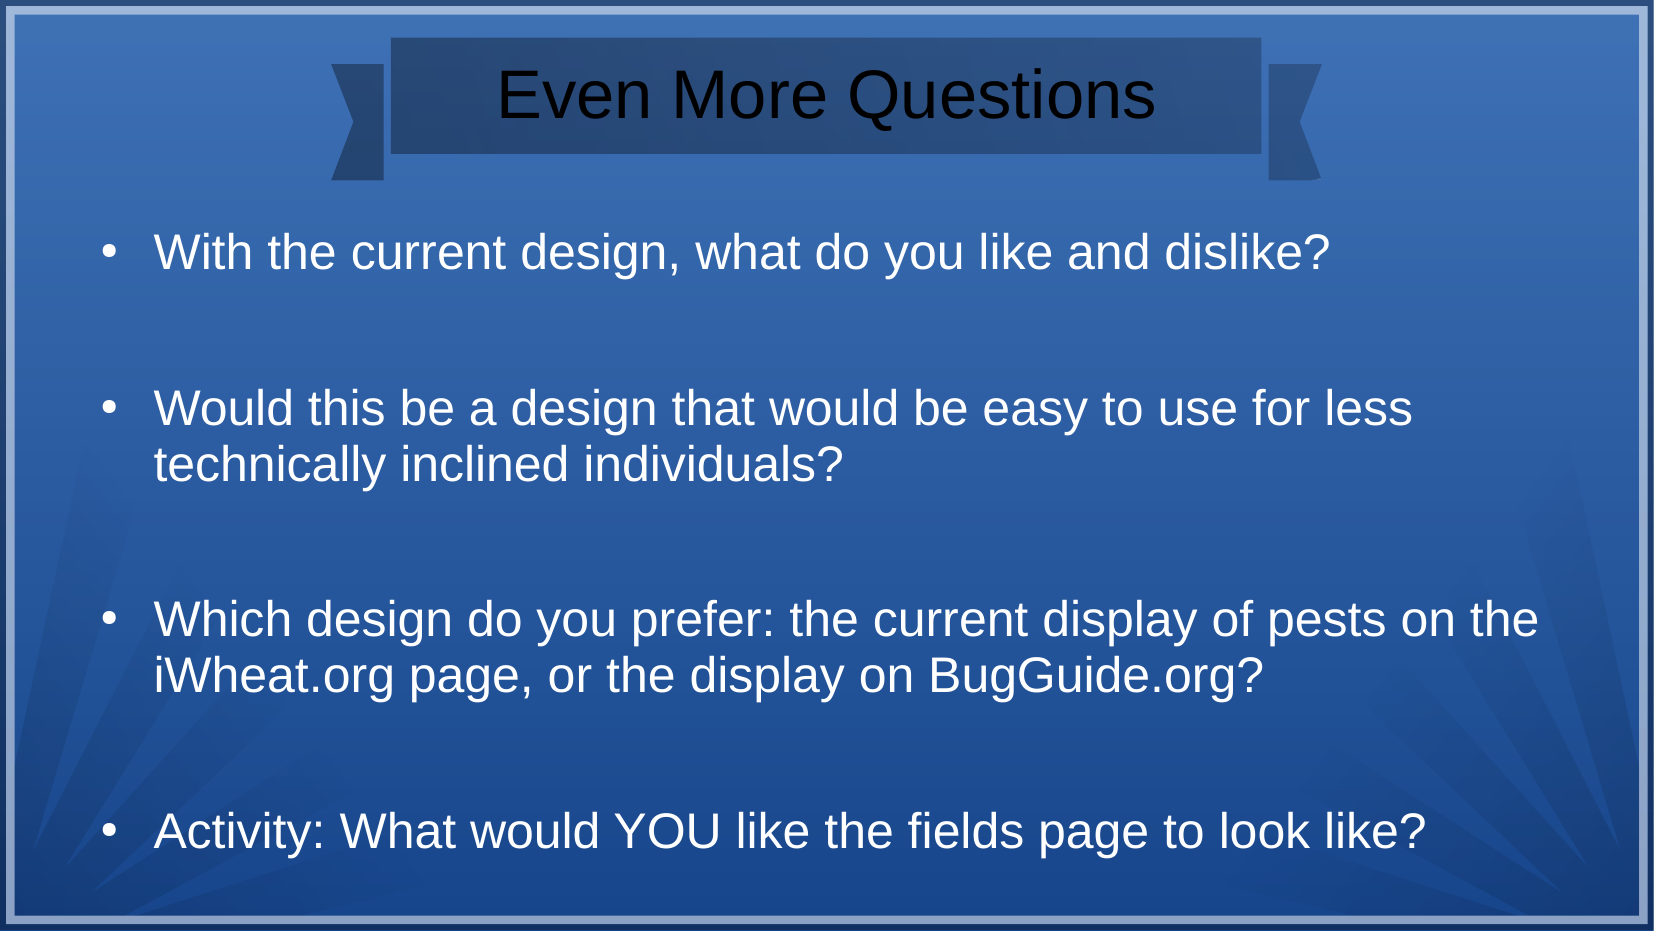

# Even More Questions
With the current design, what do you like and dislike?
Would this be a design that would be easy to use for less technically inclined individuals?
Which design do you prefer: the current display of pests on the iWheat.org page, or the display on BugGuide.org?
Activity: What would YOU like the fields page to look like?